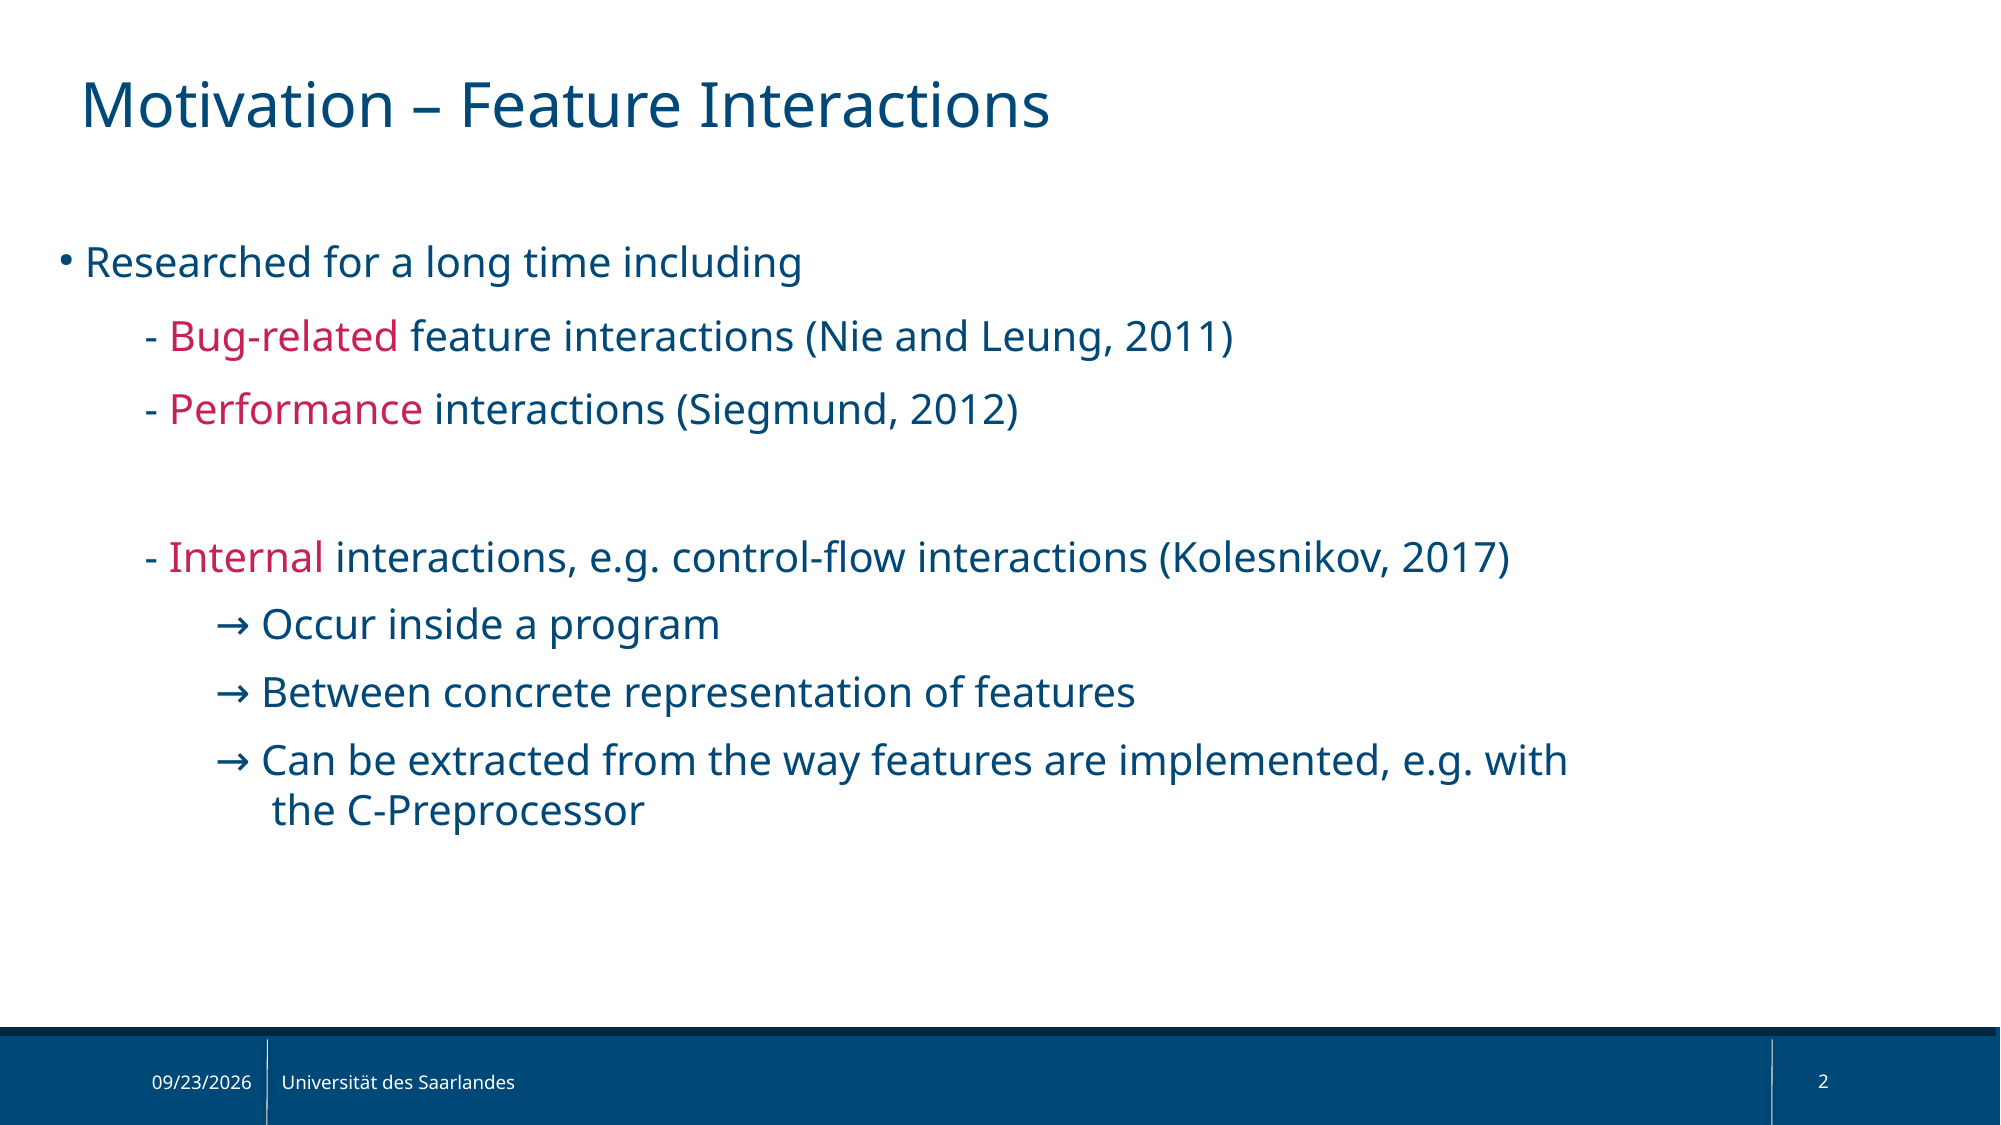

2
Motivation – Feature Interactions
# Researched for a long time including
- Bug-related feature interactions (Nie and Leung, 2011)
- Performance interactions (Siegmund, 2012)
- Internal interactions, e.g. control-flow interactions (Kolesnikov, 2017)
→ Occur inside a program
→ Between concrete representation of features
→ Can be extracted from the way features are implemented, e.g. with the C-Preprocessor
Universität des Saarlandes